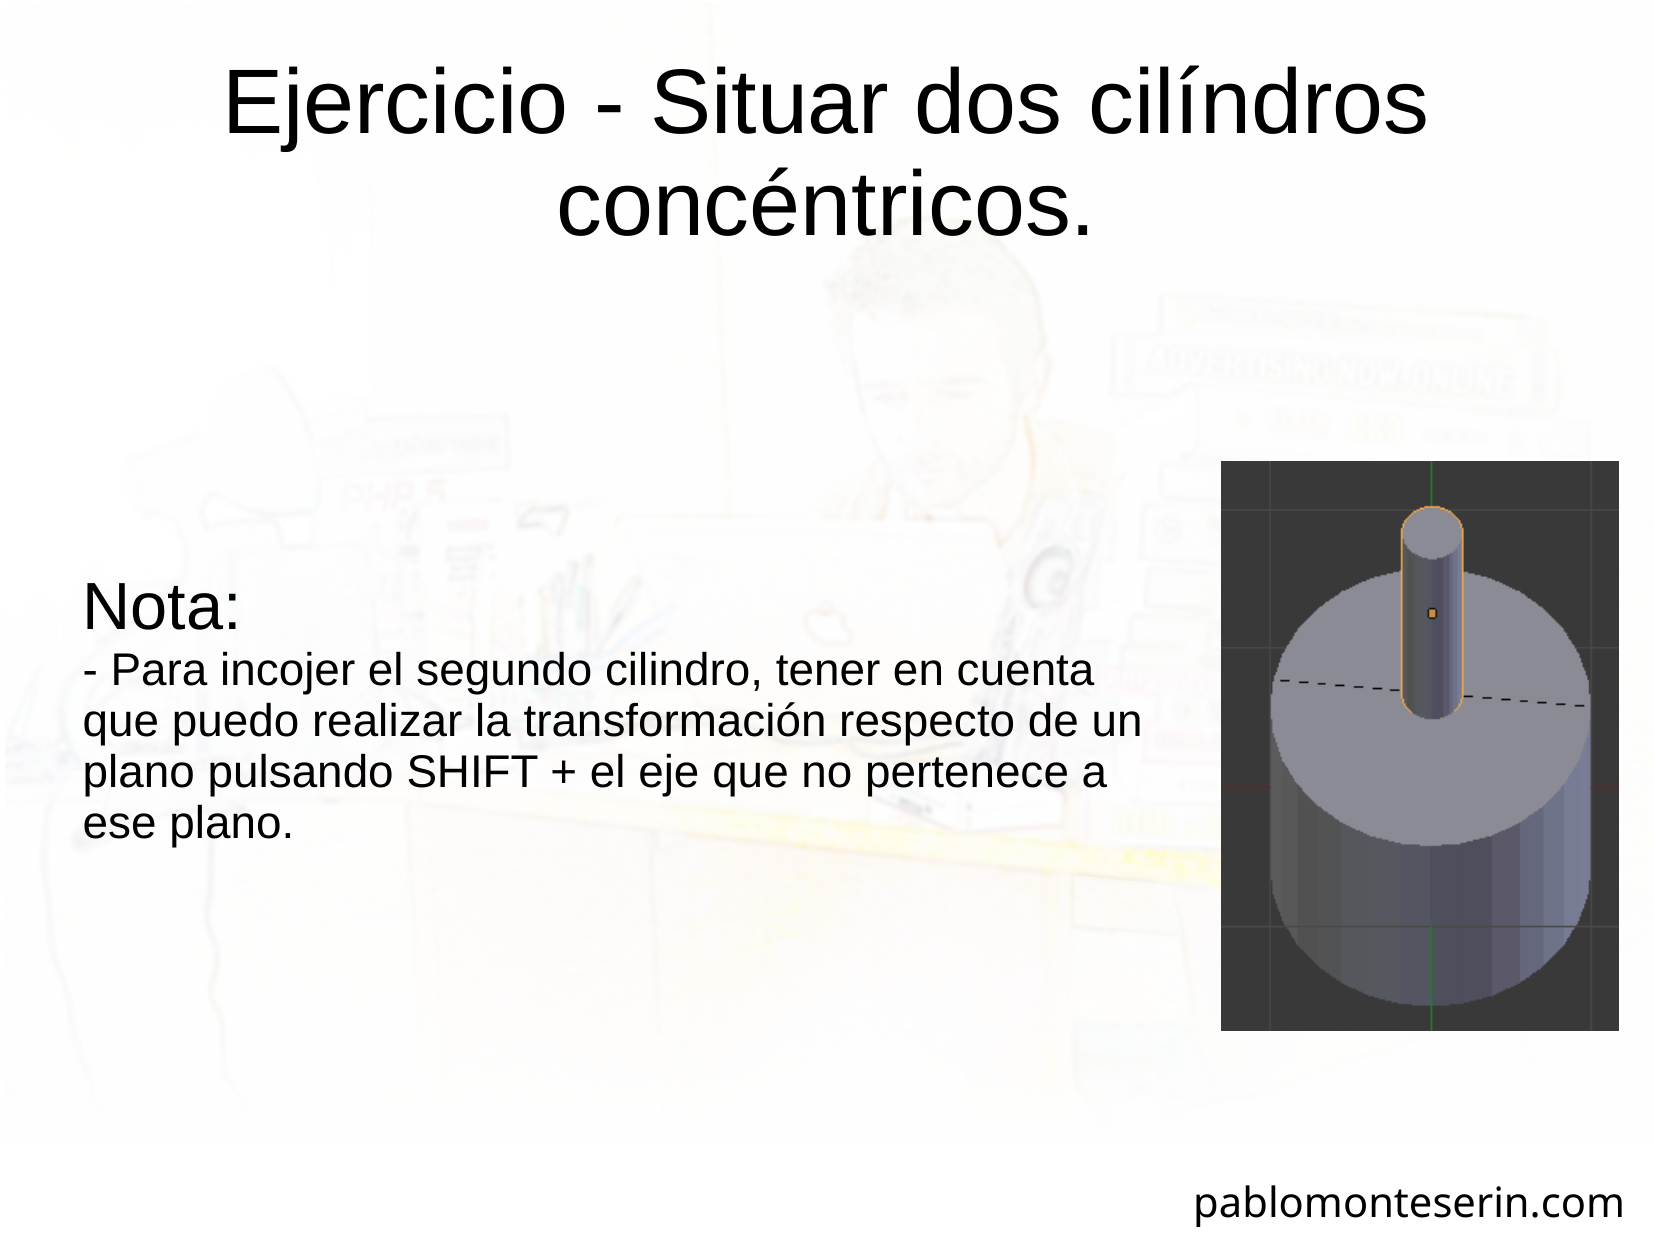

# Ejercicio - Situar dos cilíndros concéntricos.
Nota:
- Para incojer el segundo cilindro, tener en cuenta que puedo realizar la transformación respecto de un plano pulsando SHIFT + el eje que no pertenece a ese plano.